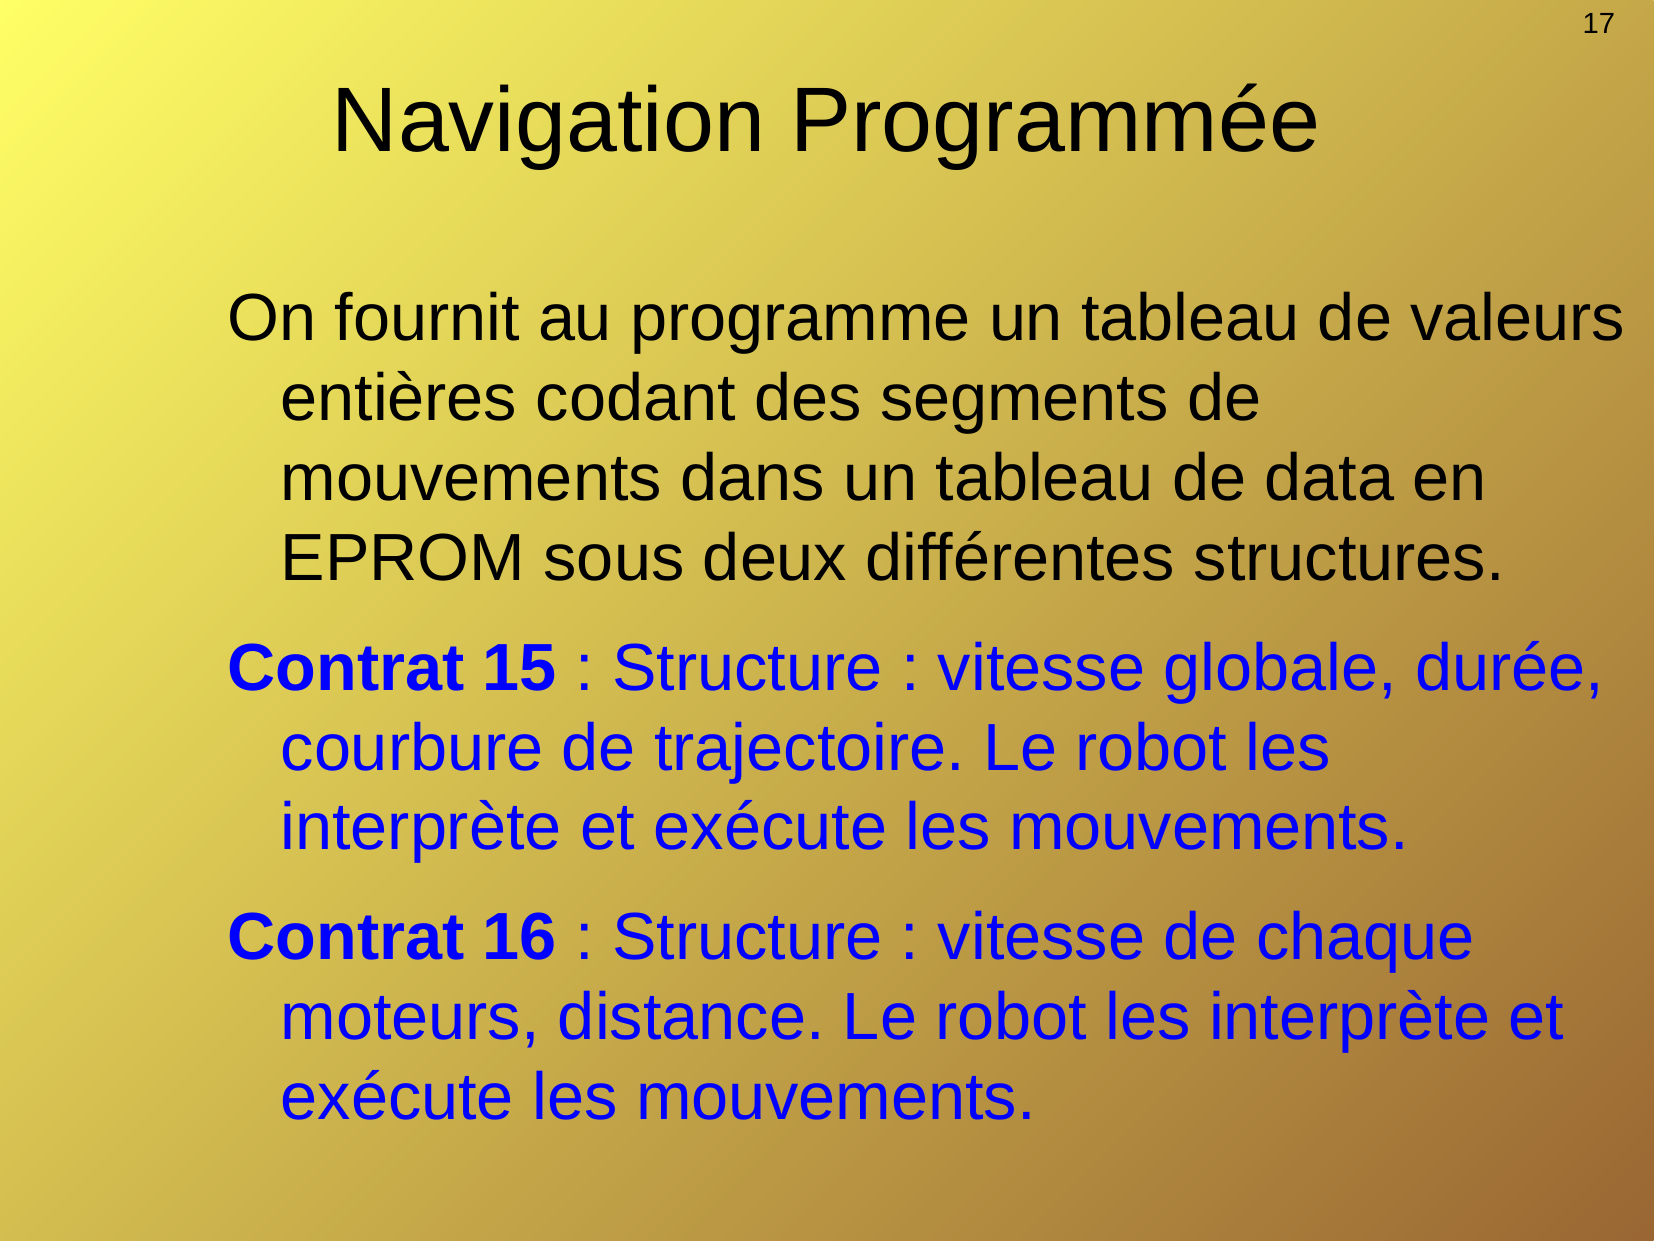

# Navigation Programmée
On fournit au programme un tableau de valeurs entières codant des segments de mouvements dans un tableau de data en EPROM sous deux différentes structures.
Contrat 15 : Structure : vitesse globale, durée, courbure de trajectoire. Le robot les interprète et exécute les mouvements.
Contrat 16 : Structure : vitesse de chaque moteurs, distance. Le robot les interprète et exécute les mouvements.